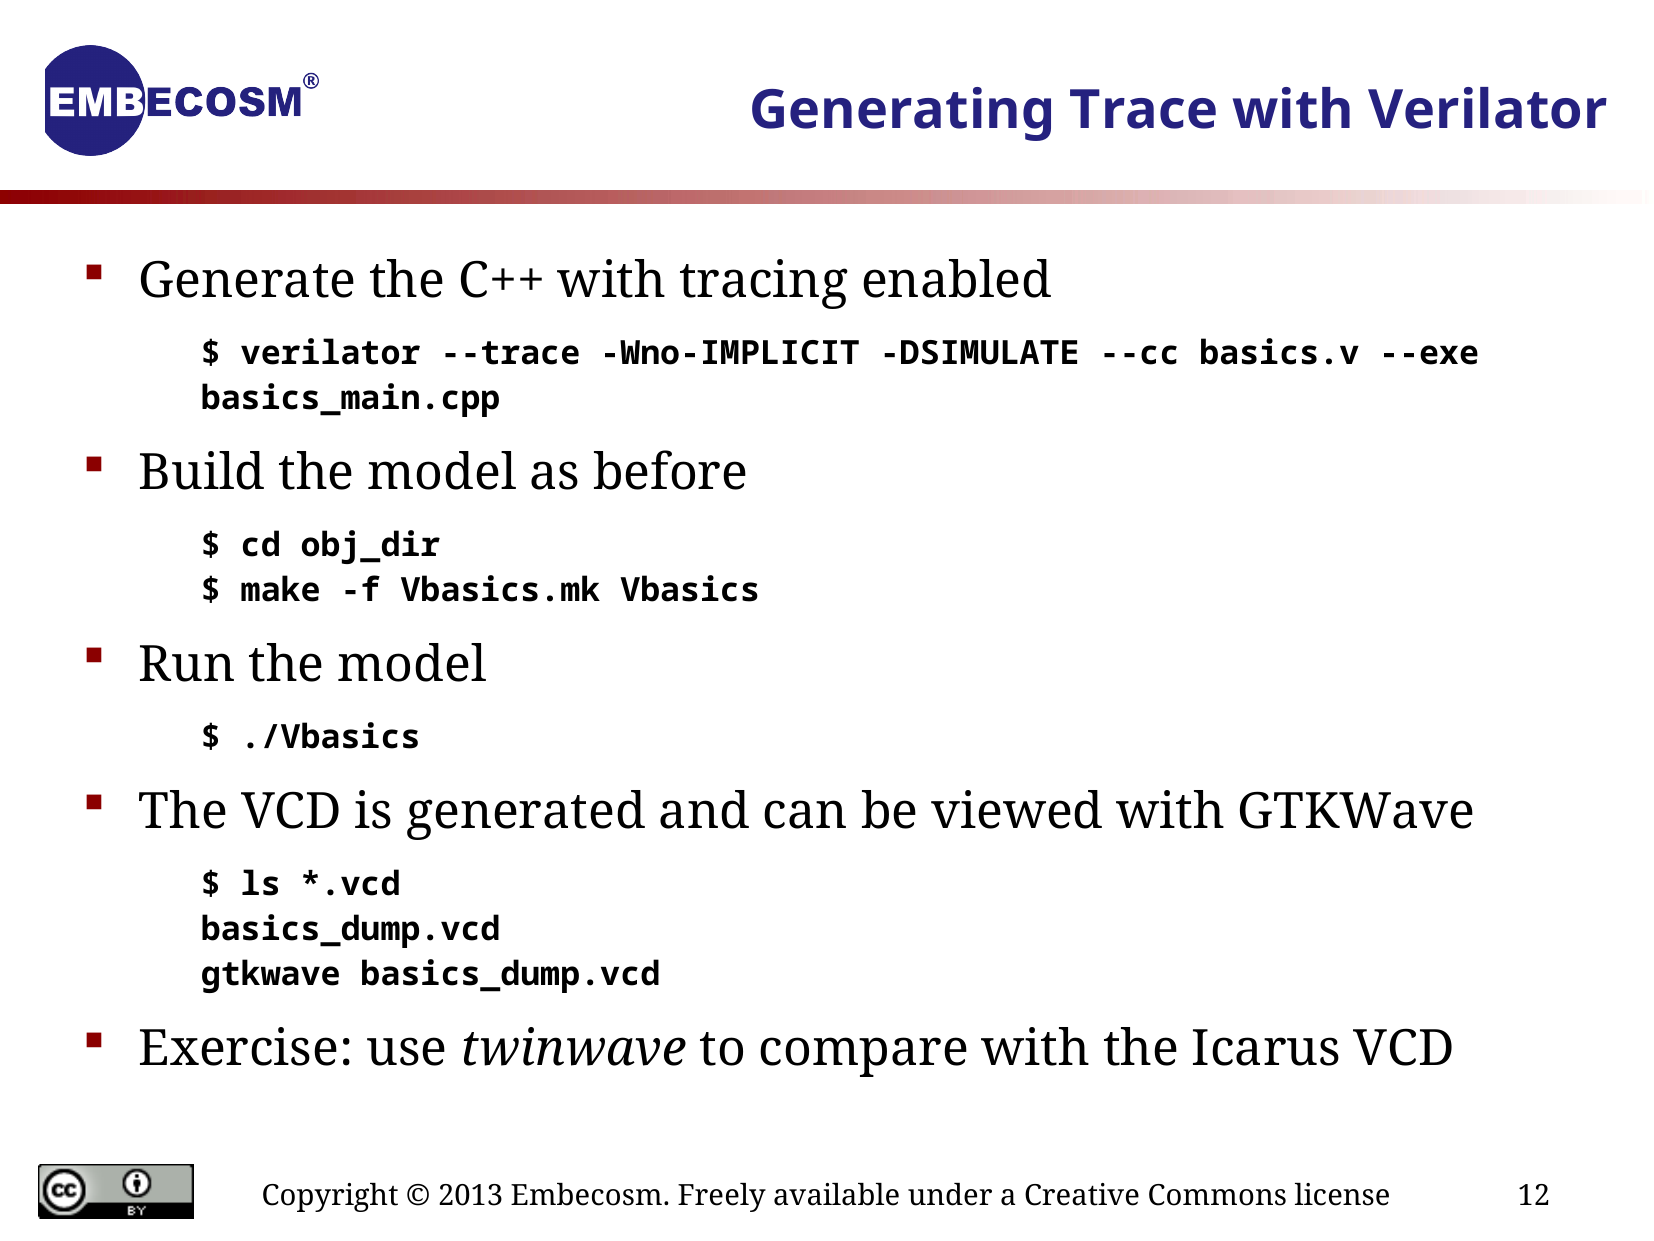

# Generating Trace with Verilator
Generate the C++ with tracing enabled
$ verilator --trace -Wno-IMPLICIT -DSIMULATE --cc basics.v --exe basics_main.cpp
Build the model as before
$ cd obj_dir
$ make -f Vbasics.mk Vbasics
Run the model
$ ./Vbasics
The VCD is generated and can be viewed with GTKWave
$ ls *.vcd
basics_dump.vcd
gtkwave basics_dump.vcd
Exercise: use twinwave to compare with the Icarus VCD
Copyright © 2013 Embecosm. Freely available under a Creative Commons license
12